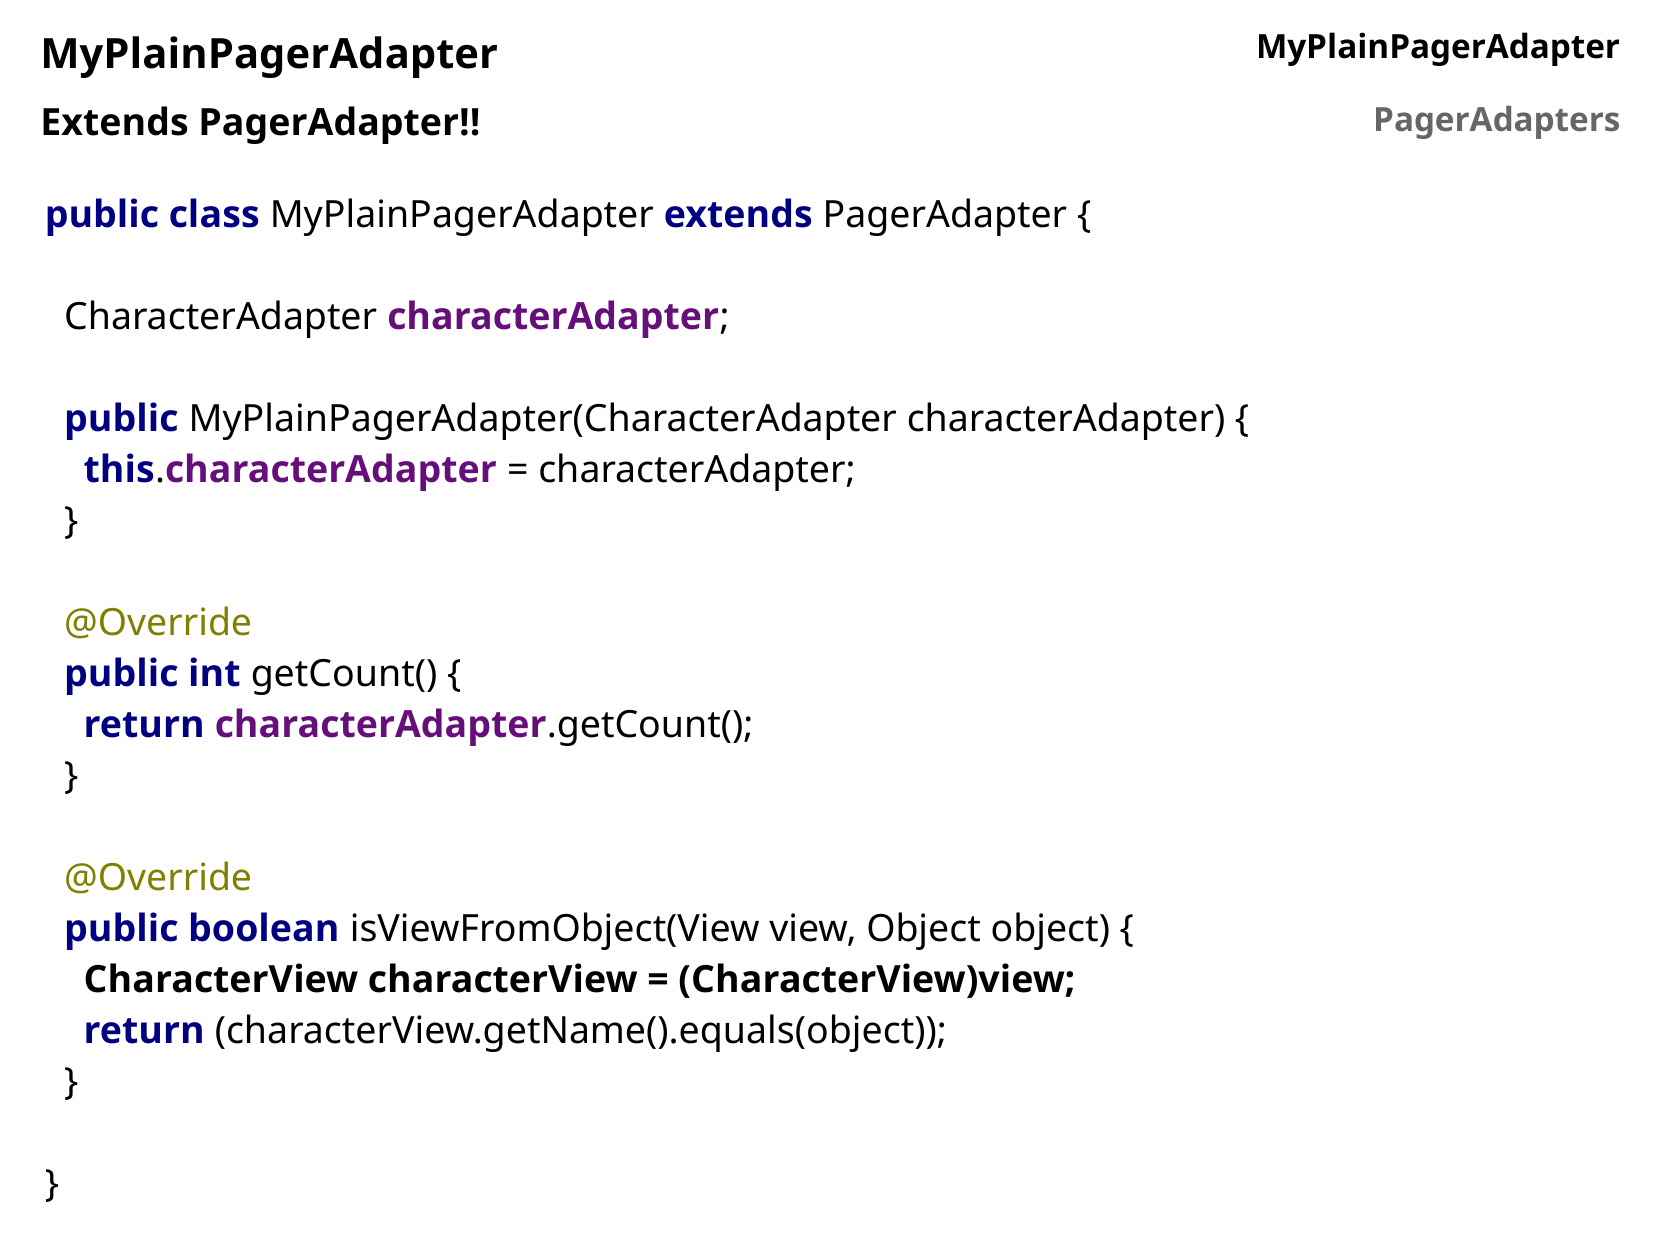

| MyPlainPagerAdapter | MyPlainPagerAdapter |
| --- | --- |
| Extends PagerAdapter!! | PagerAdapters |
MyPlainPagerAdapter extends PagerAdapter
public class MyPlainPagerAdapter extends PagerAdapter {
 CharacterAdapter characterAdapter;
 public MyPlainPagerAdapter(CharacterAdapter characterAdapter) {
 this.characterAdapter = characterAdapter;
 }
 @Override
 public int getCount() {
 return characterAdapter.getCount();
 }
 @Override
 public boolean isViewFromObject(View view, Object object) {
 CharacterView characterView = (CharacterView)view;
 return (characterView.getName().equals(object));
 }
}